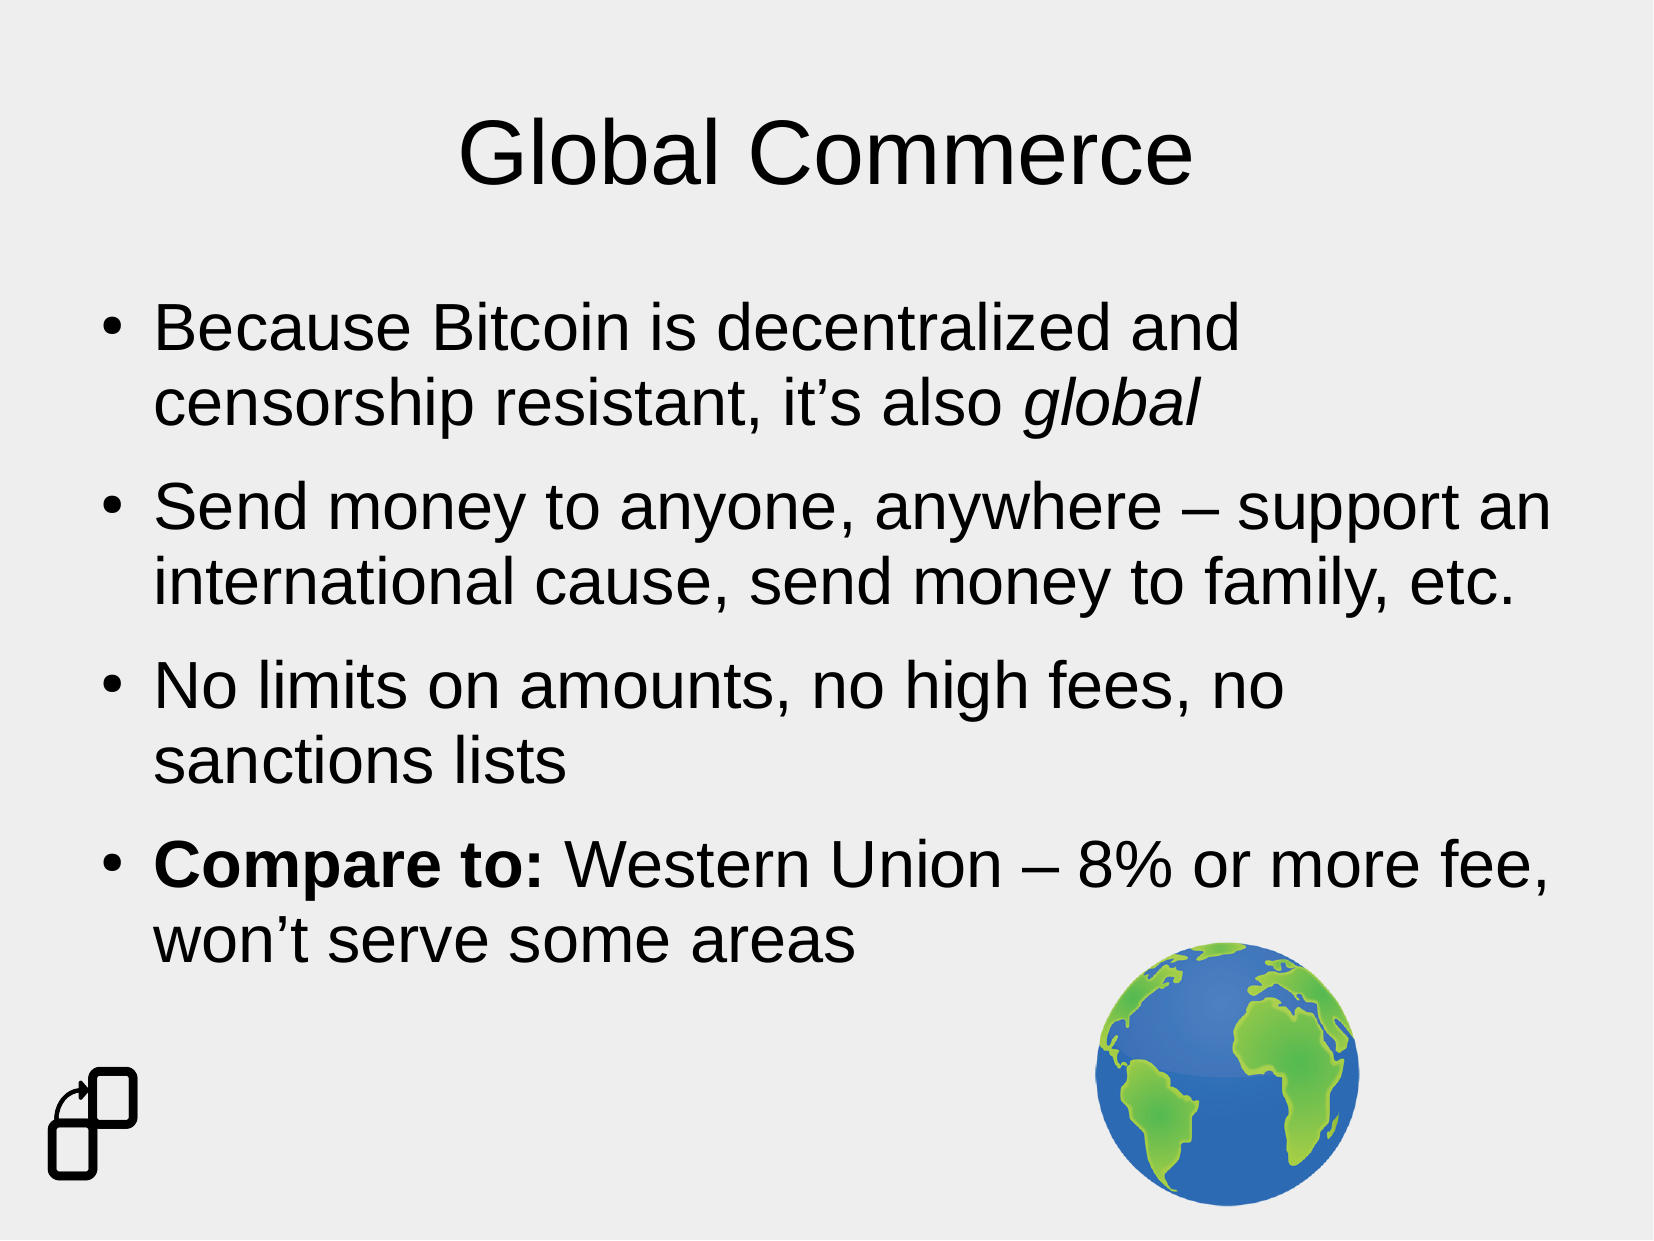

# Global Commerce
Because Bitcoin is decentralized and censorship resistant, it’s also global
Send money to anyone, anywhere – support an international cause, send money to family, etc.
No limits on amounts, no high fees, no sanctions lists
Compare to: Western Union – 8% or more fee, won’t serve some areas